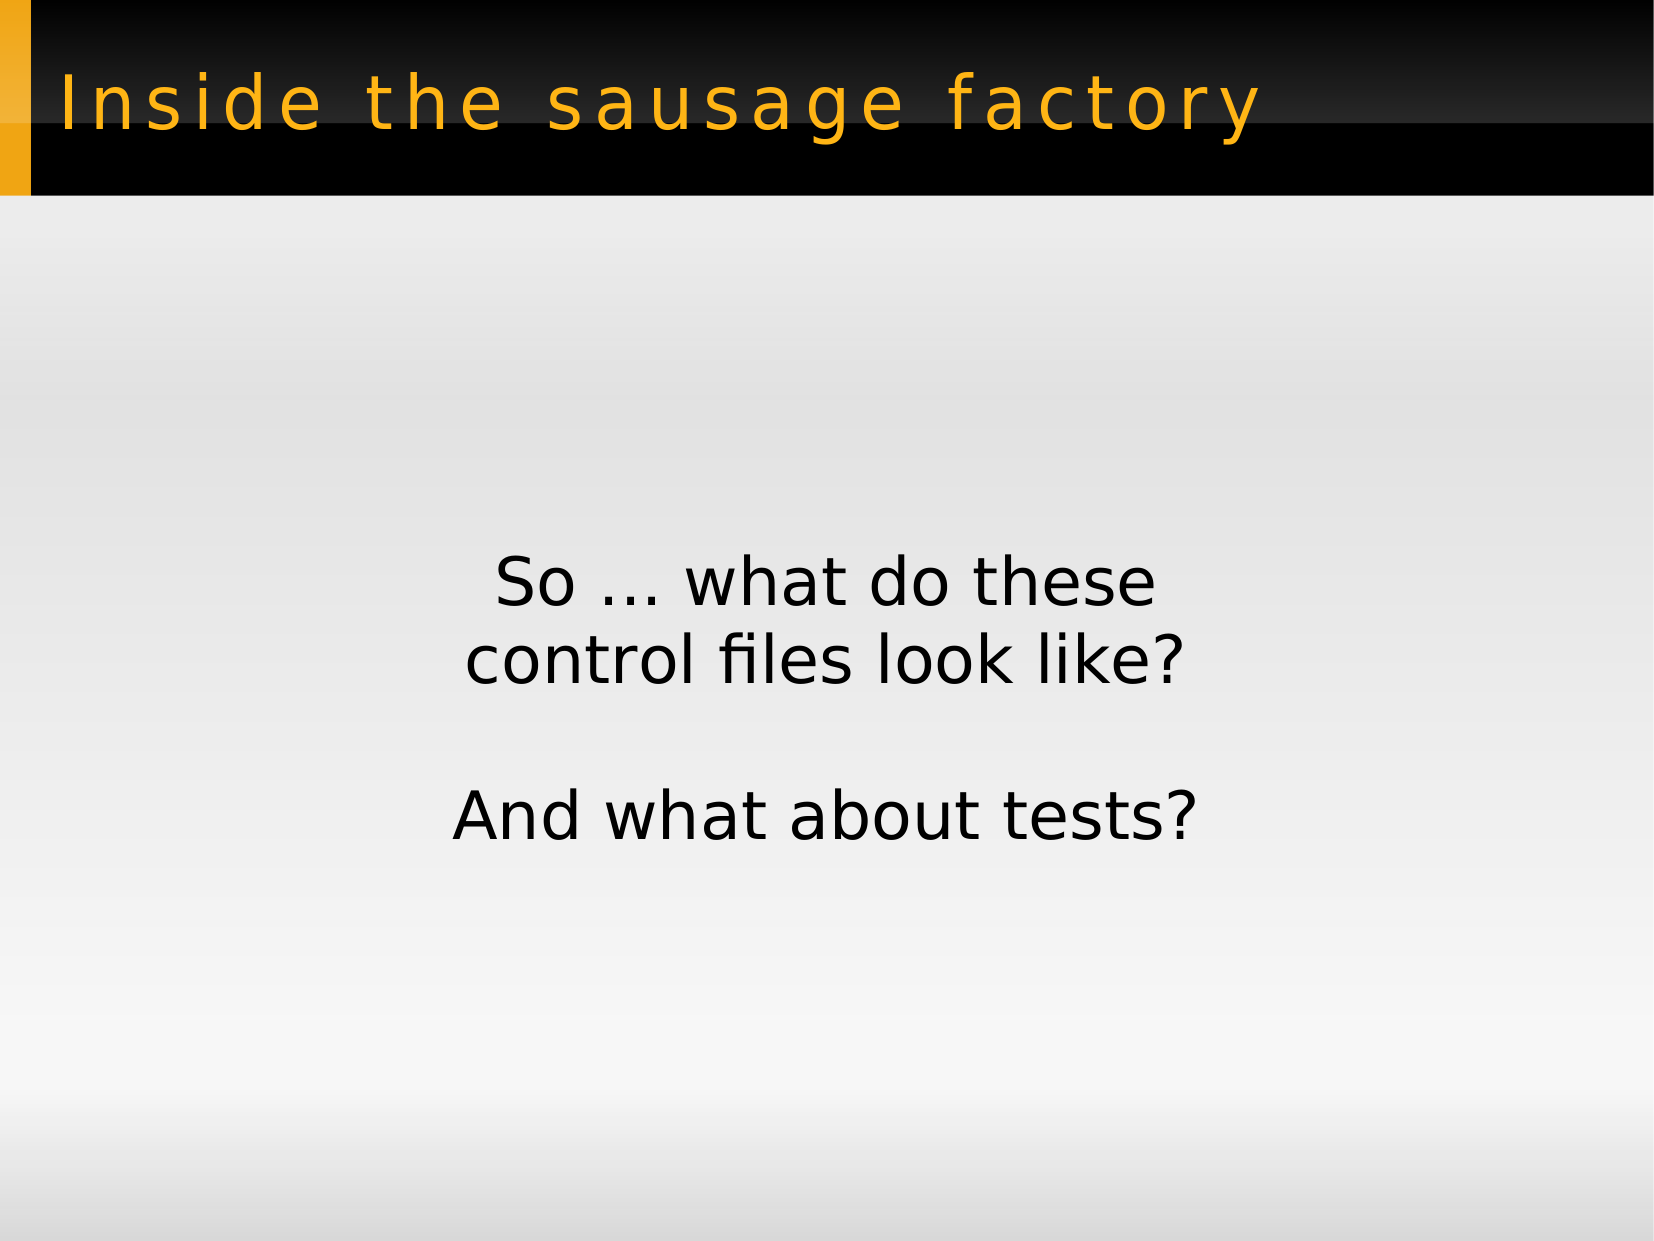

# Inside the sausage factory
So ... what do these
control files look like?
And what about tests?